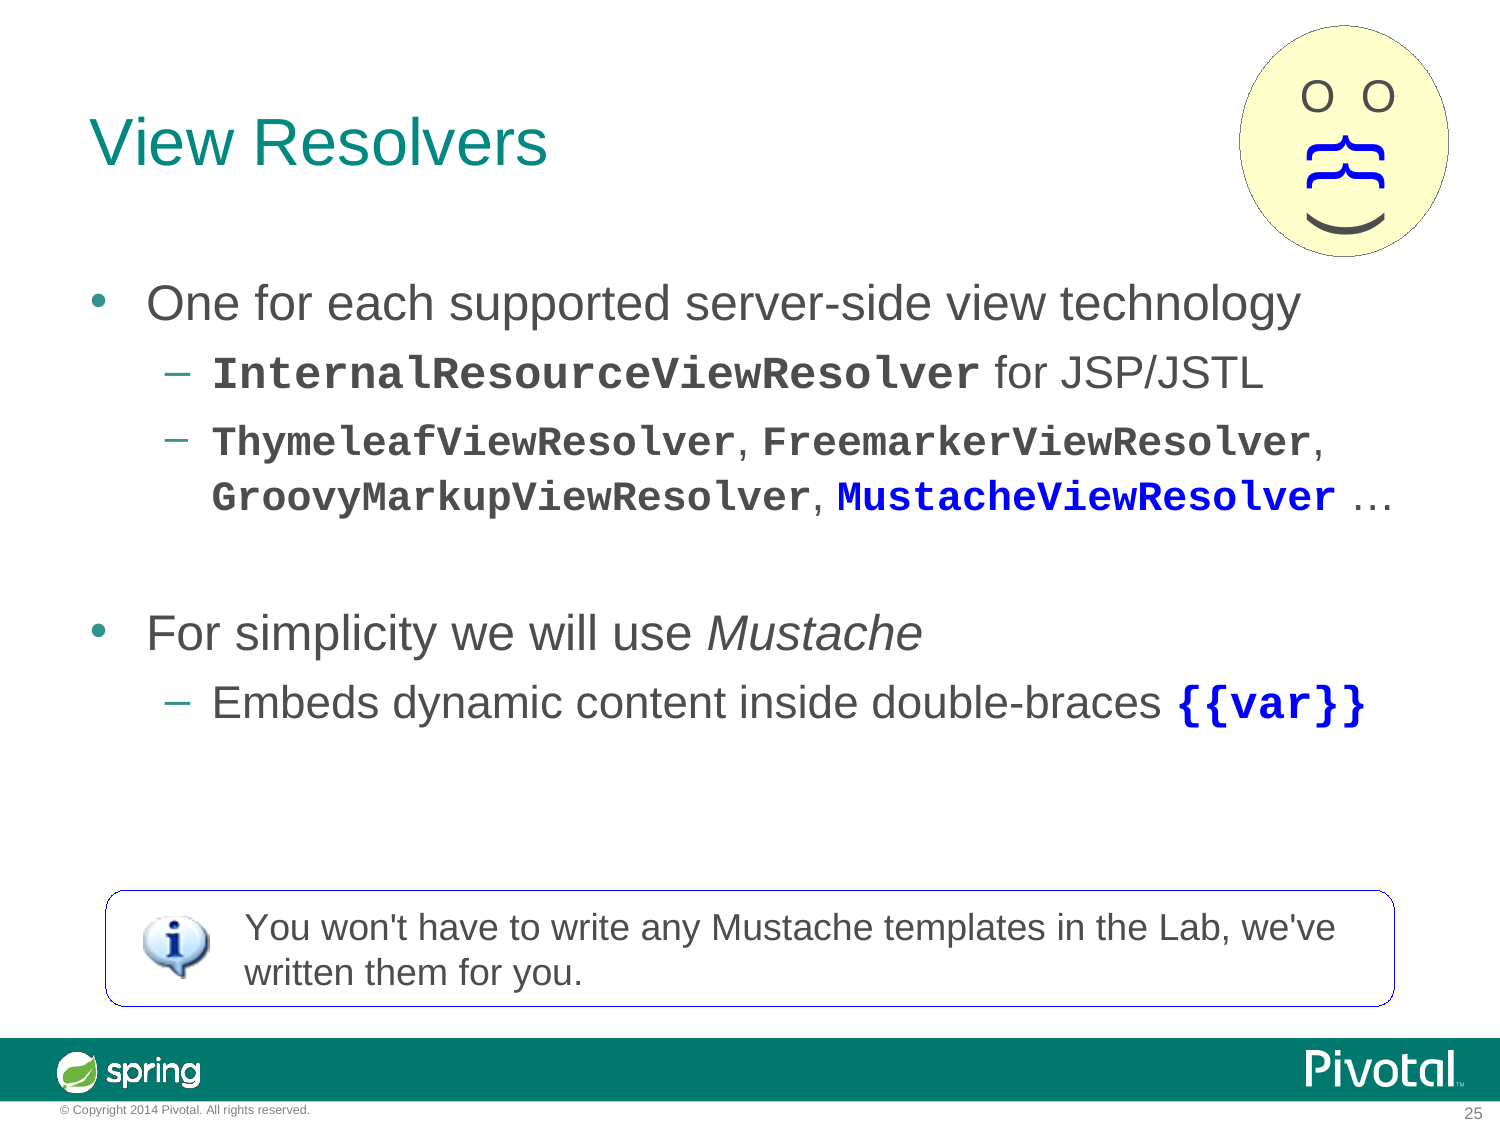

# View Resolvers
O O
{{ )
One for each supported server-side view technology
InternalResourceViewResolver for JSP/JSTL
ThymeleafViewResolver, FreemarkerViewResolver, GroovyMarkupViewResolver, MustacheViewResolver …
For simplicity we will use Mustache
Embeds dynamic content inside double-braces {{var}}
You won't have to write any Mustache templates in the Lab, we've written them for you.